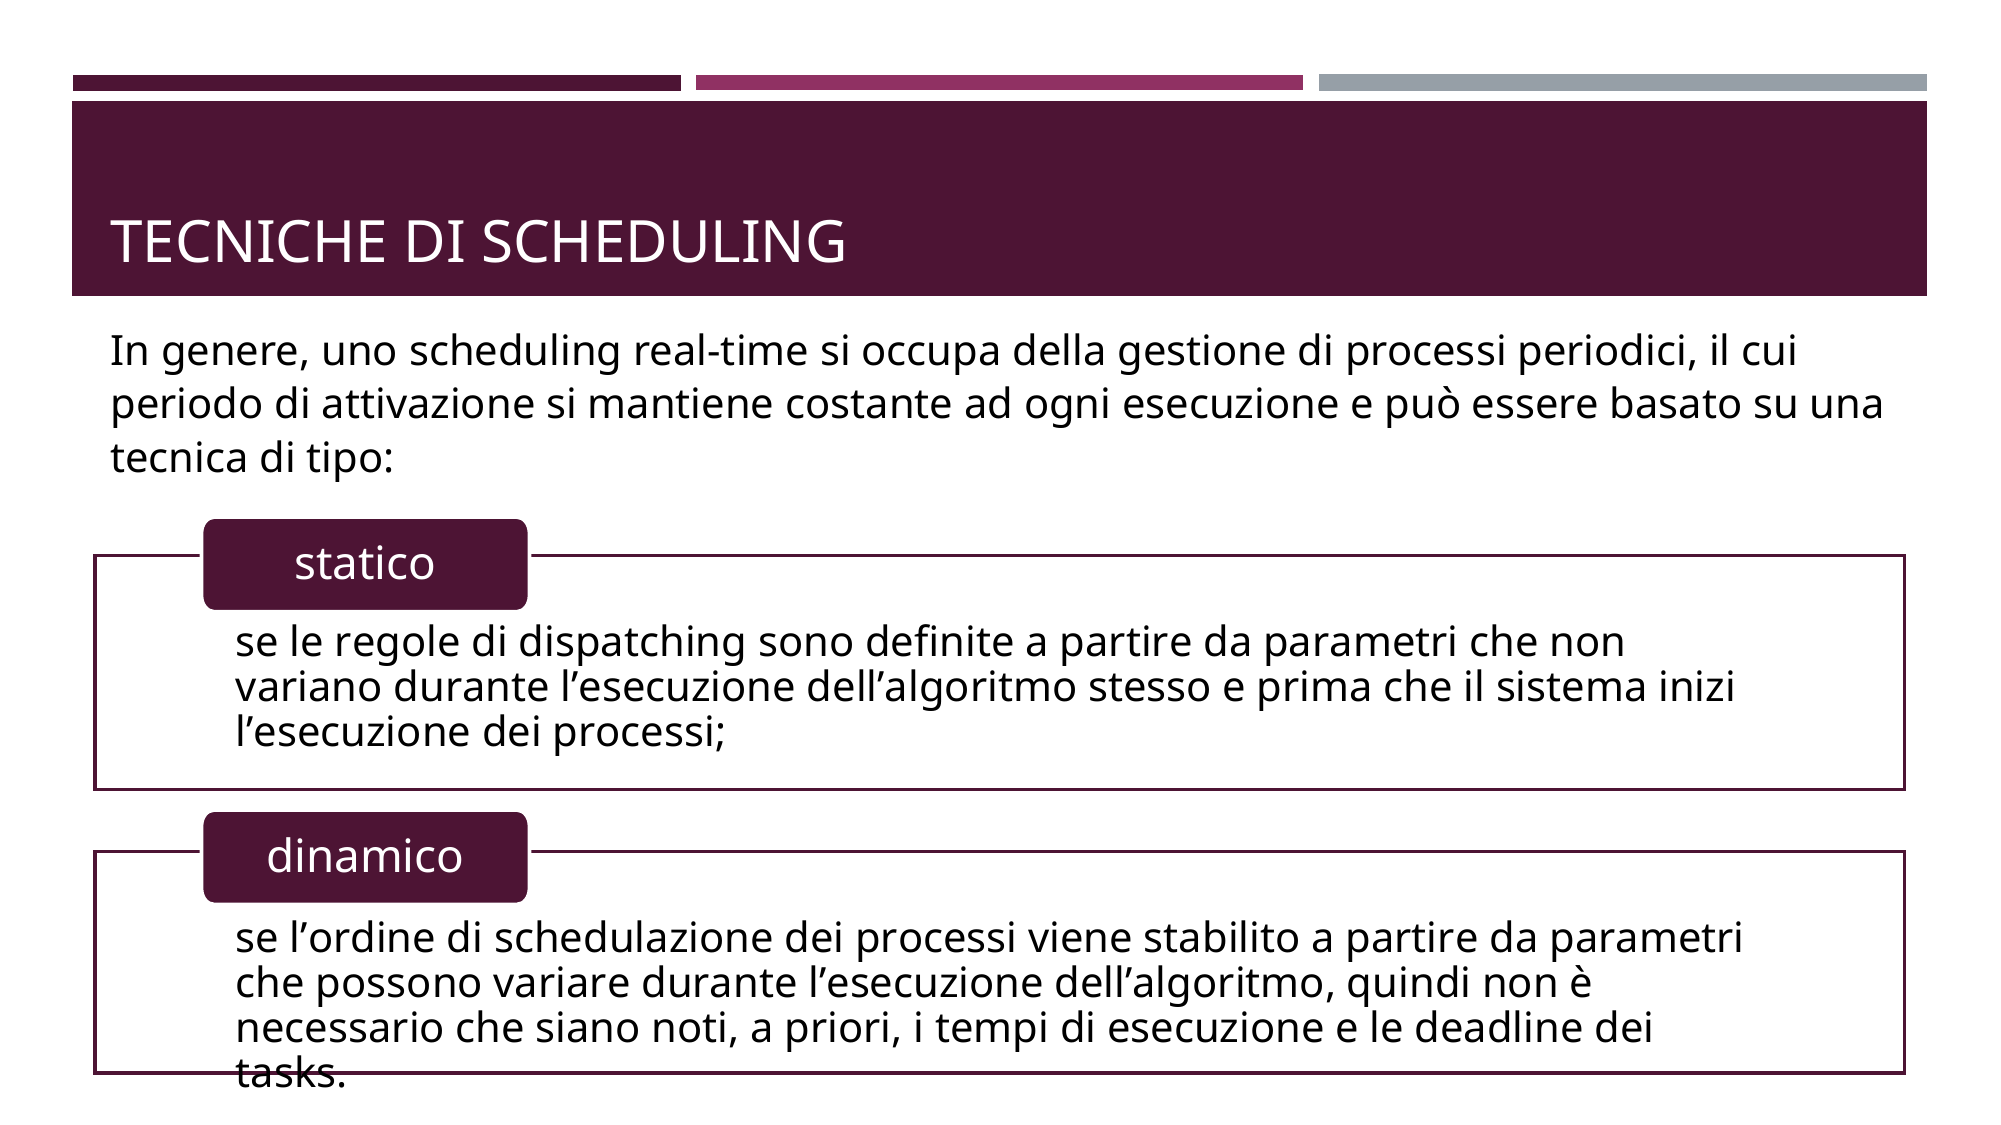

# Tecniche di scheduling
In genere, uno scheduling real-time si occupa della gestione di processi periodici, il cui periodo di attivazione si mantiene costante ad ogni esecuzione e può essere basato su una tecnica di tipo:
statico
se le regole di dispatching sono definite a partire da parametri che non variano durante l’esecuzione dell’algoritmo stesso e prima che il sistema inizi l’esecuzione dei processi;
dinamico
se l’ordine di schedulazione dei processi viene stabilito a partire da parametri che possono variare durante l’esecuzione dell’algoritmo, quindi non è necessario che siano noti, a priori, i tempi di esecuzione e le deadline dei tasks.